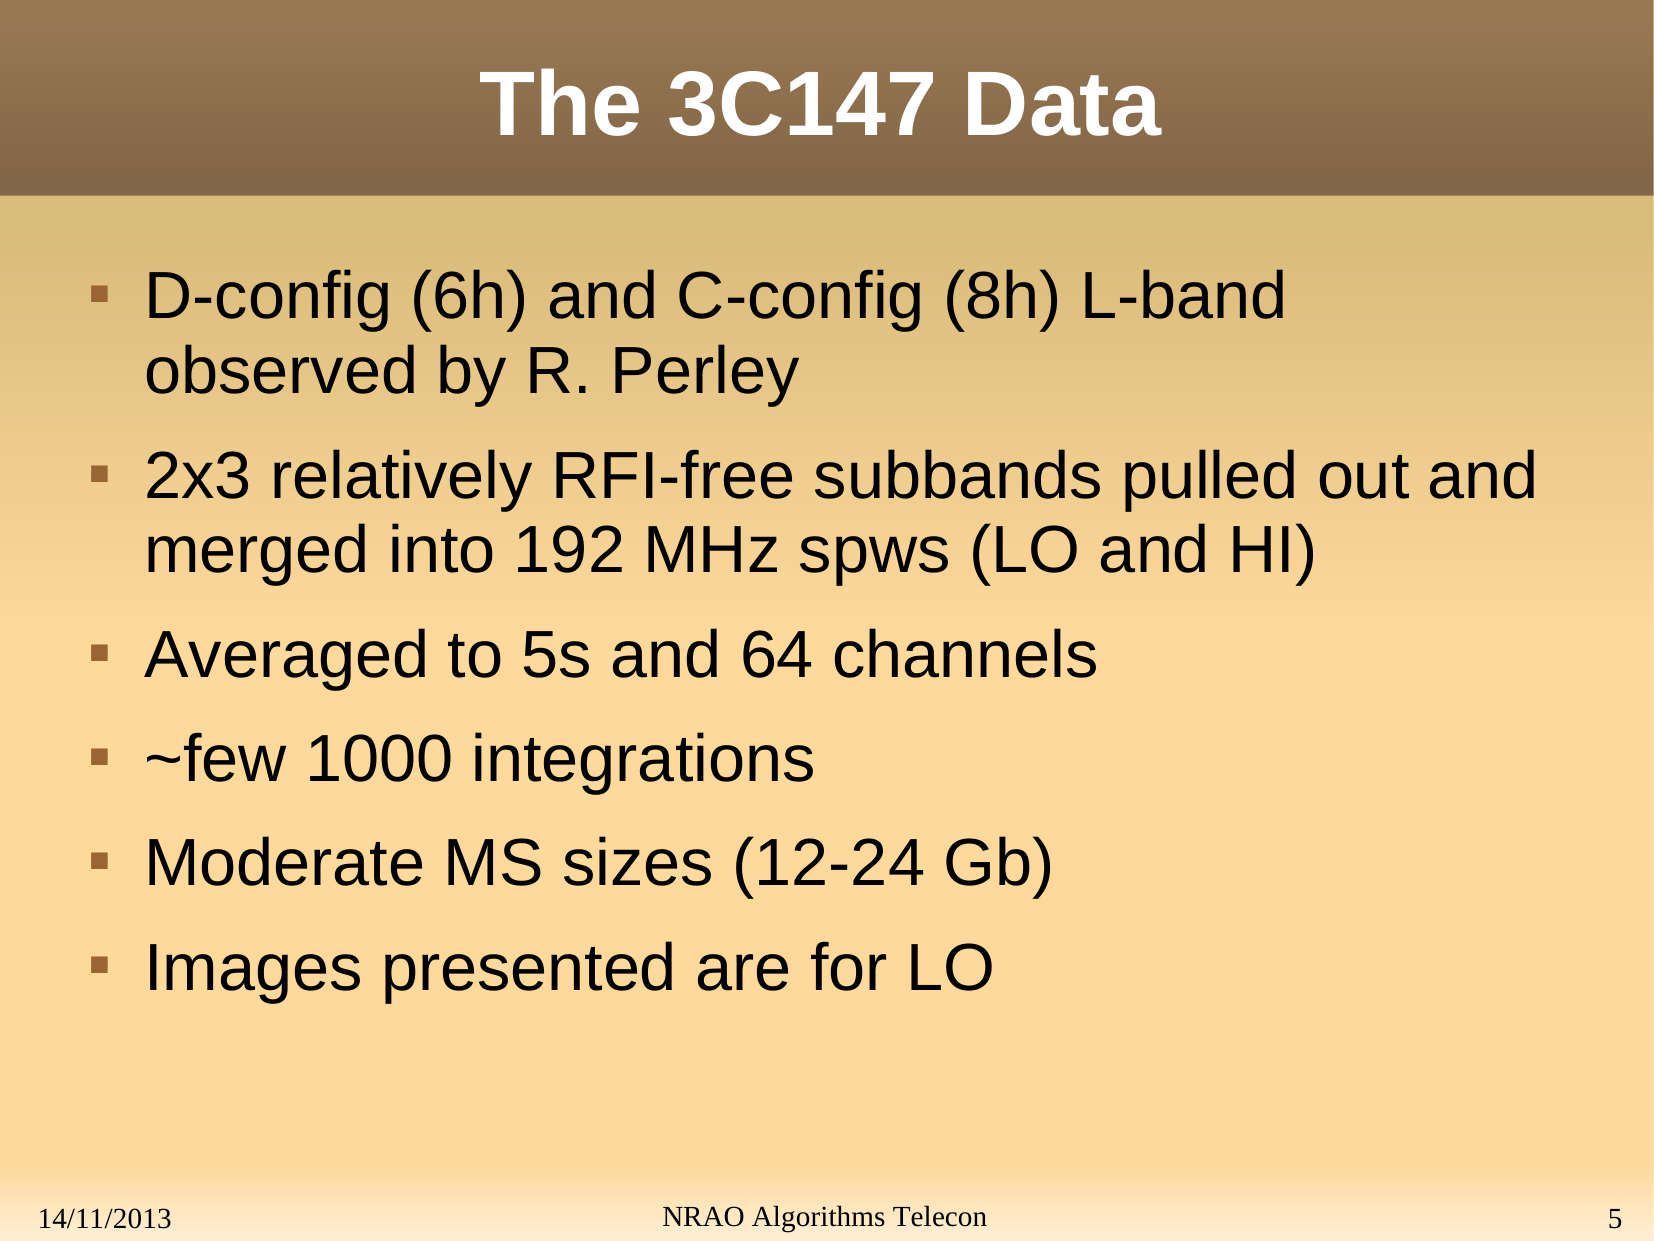

# The 3C147 Data
D-config (6h) and C-config (8h) L-band observed by R. Perley
2x3 relatively RFI-free subbands pulled out and merged into 192 MHz spws (LO and HI)
Averaged to 5s and 64 channels
~few 1000 integrations
Moderate MS sizes (12-24 Gb)
Images presented are for LO
NRAO Algorithms Telecon
14/11/2013
5